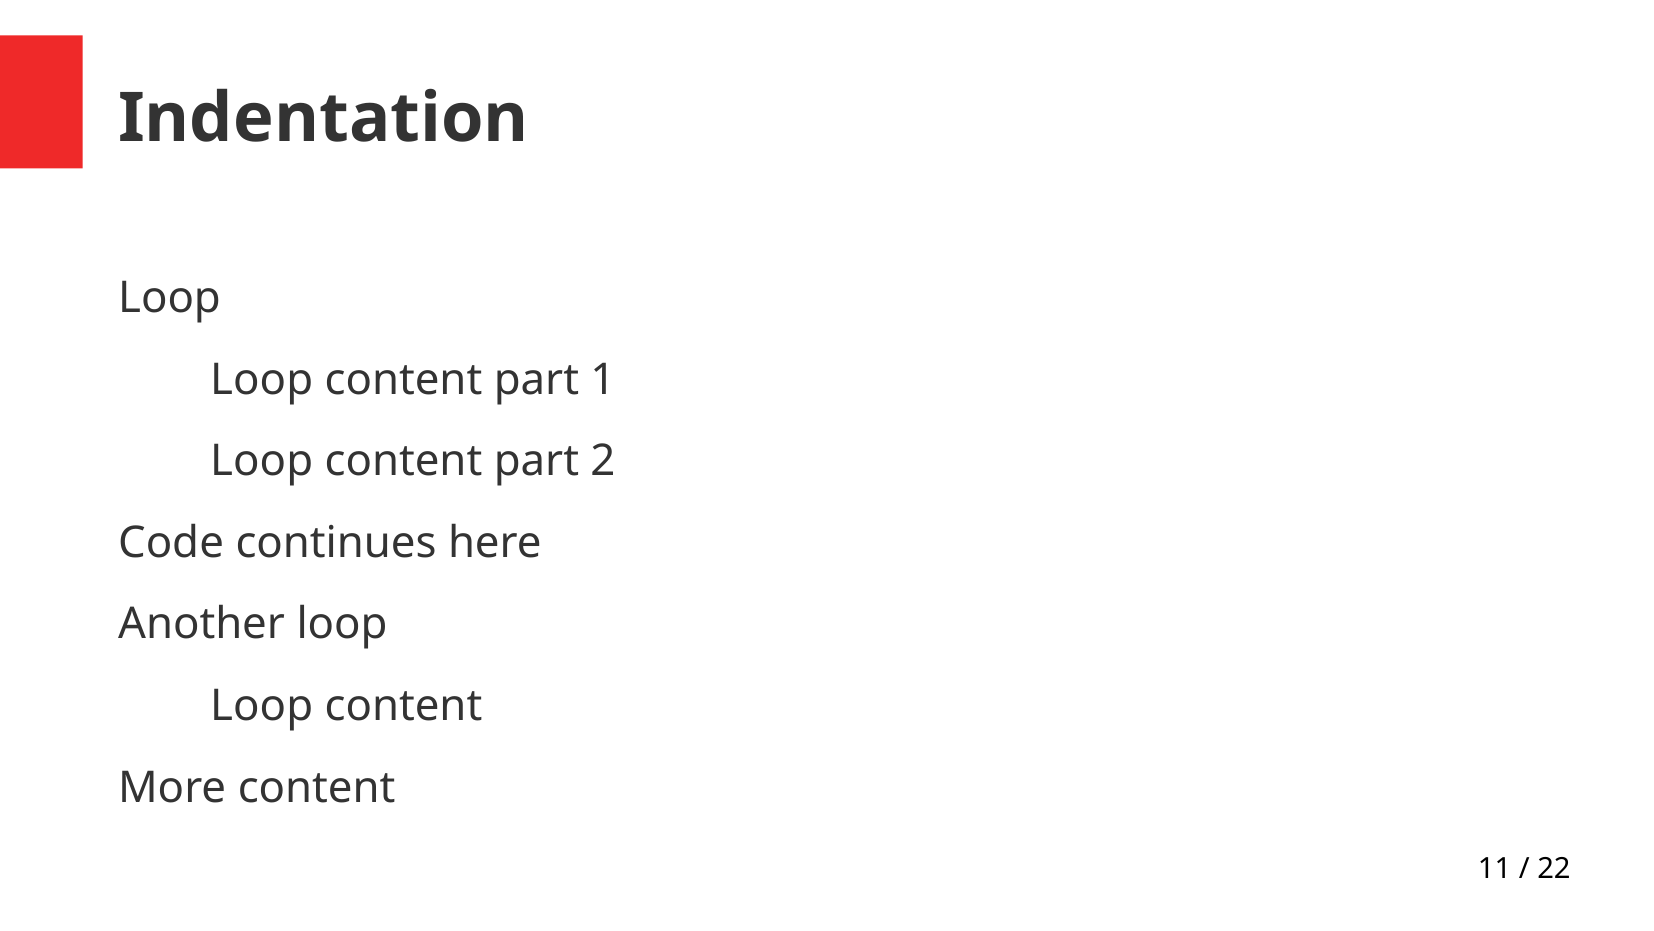

# Indentation
Loop
 Loop content part 1
 Loop content part 2
Code continues here
Another loop
 Loop content
More content
11